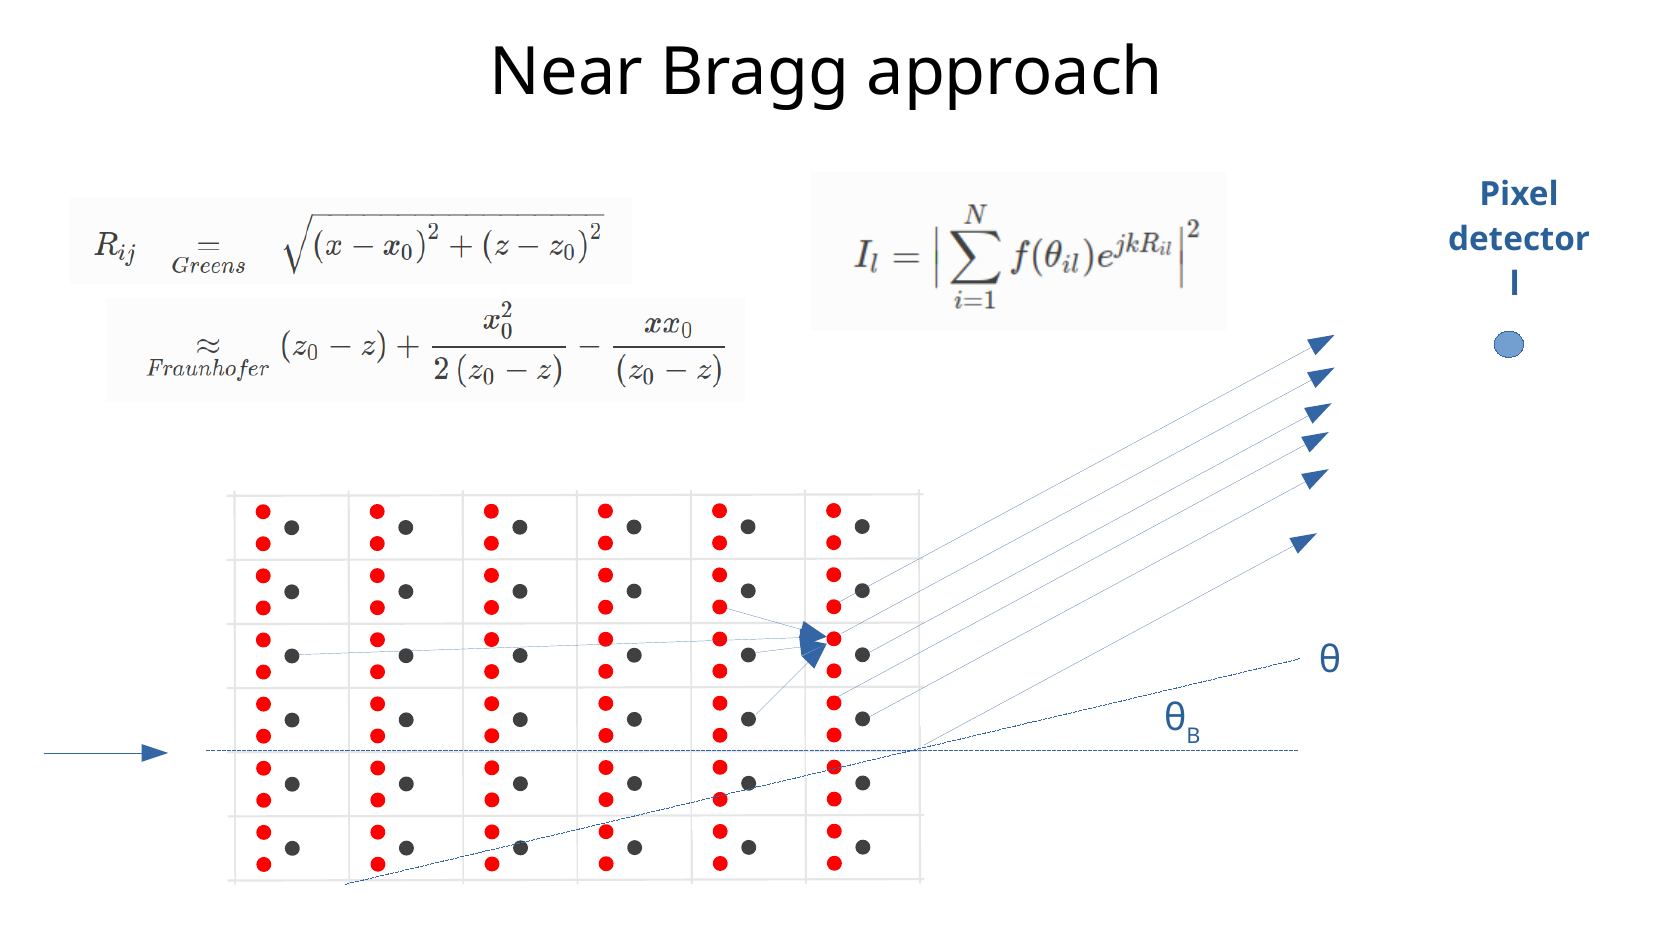

# Near Bragg approach
Pixel detector
l
θ
θB